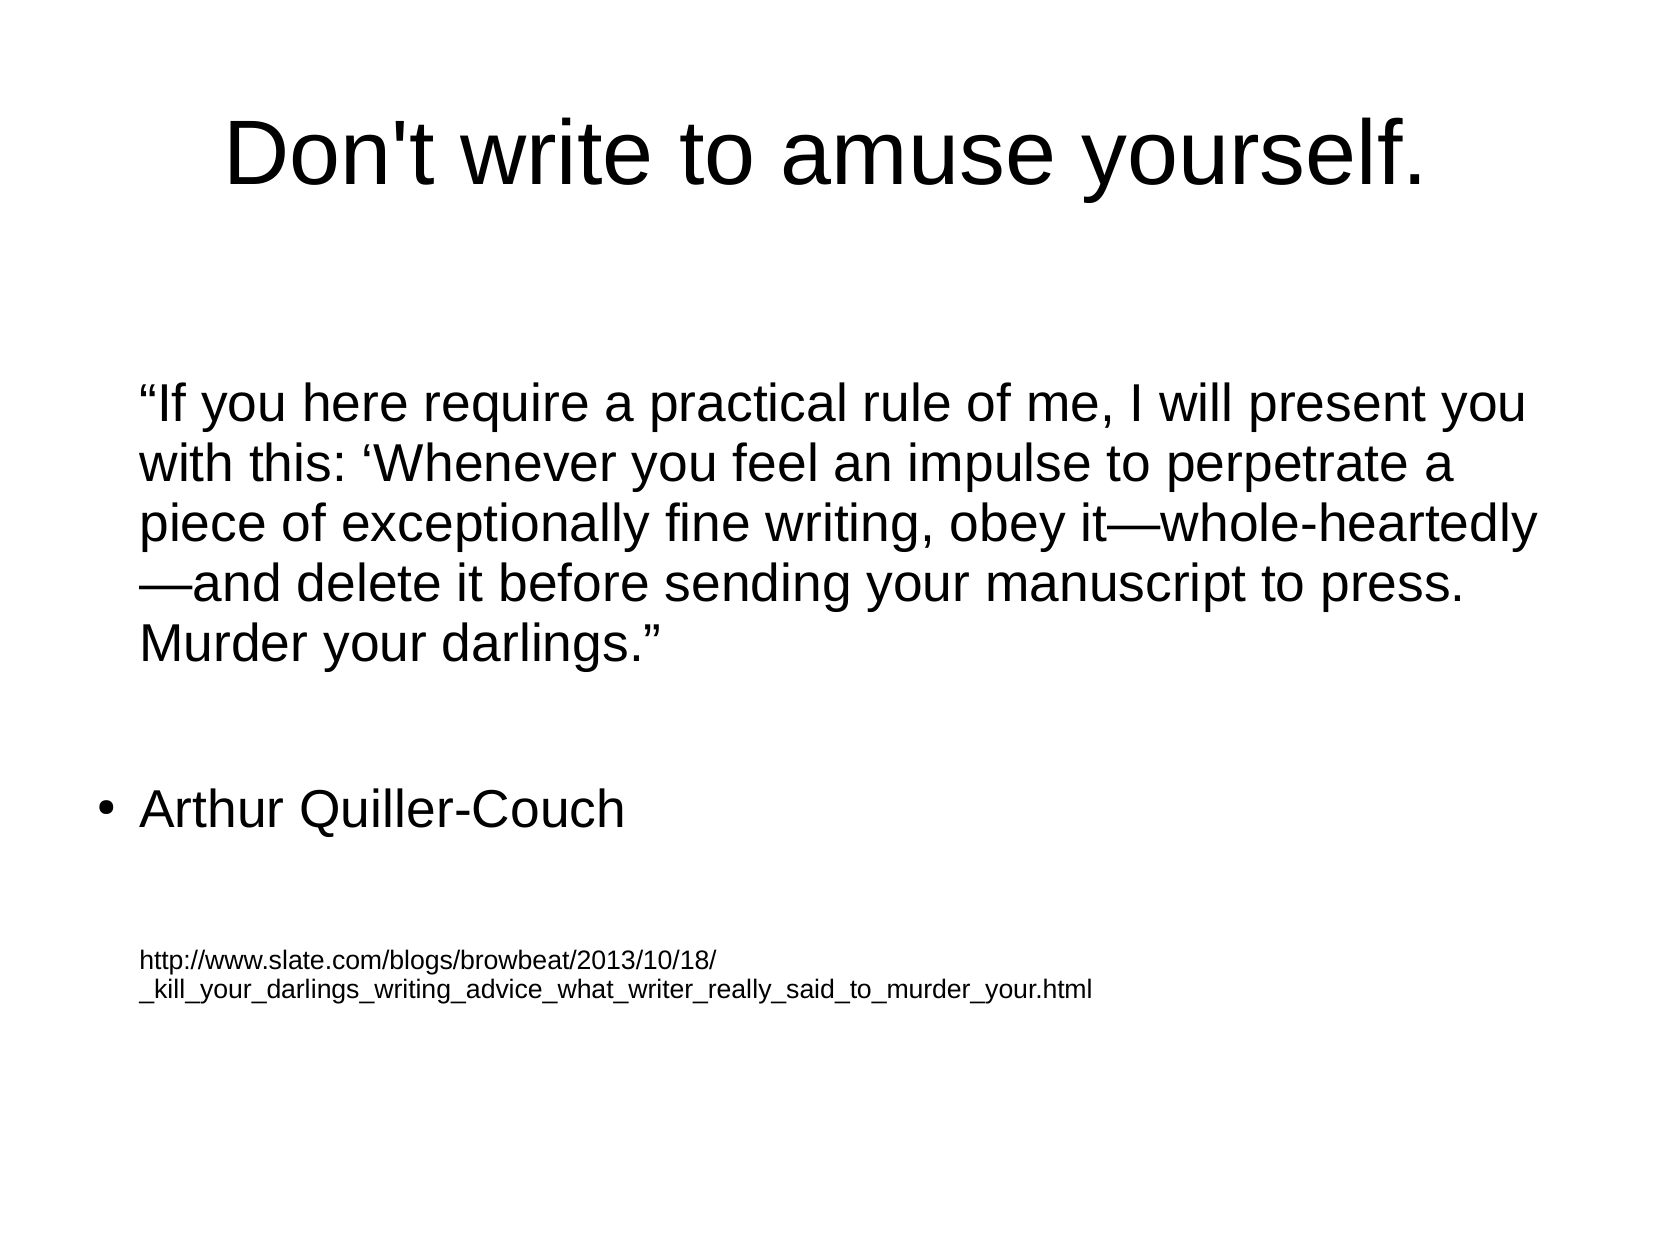

# Don't write to amuse yourself.
“If you here require a practical rule of me, I will present you with this: ‘Whenever you feel an impulse to perpetrate a piece of exceptionally fine writing, obey it—whole-heartedly—and delete it before sending your manuscript to press. Murder your darlings.”
Arthur Quiller-Couch
http://www.slate.com/blogs/browbeat/2013/10/18/_kill_your_darlings_writing_advice_what_writer_really_said_to_murder_your.html